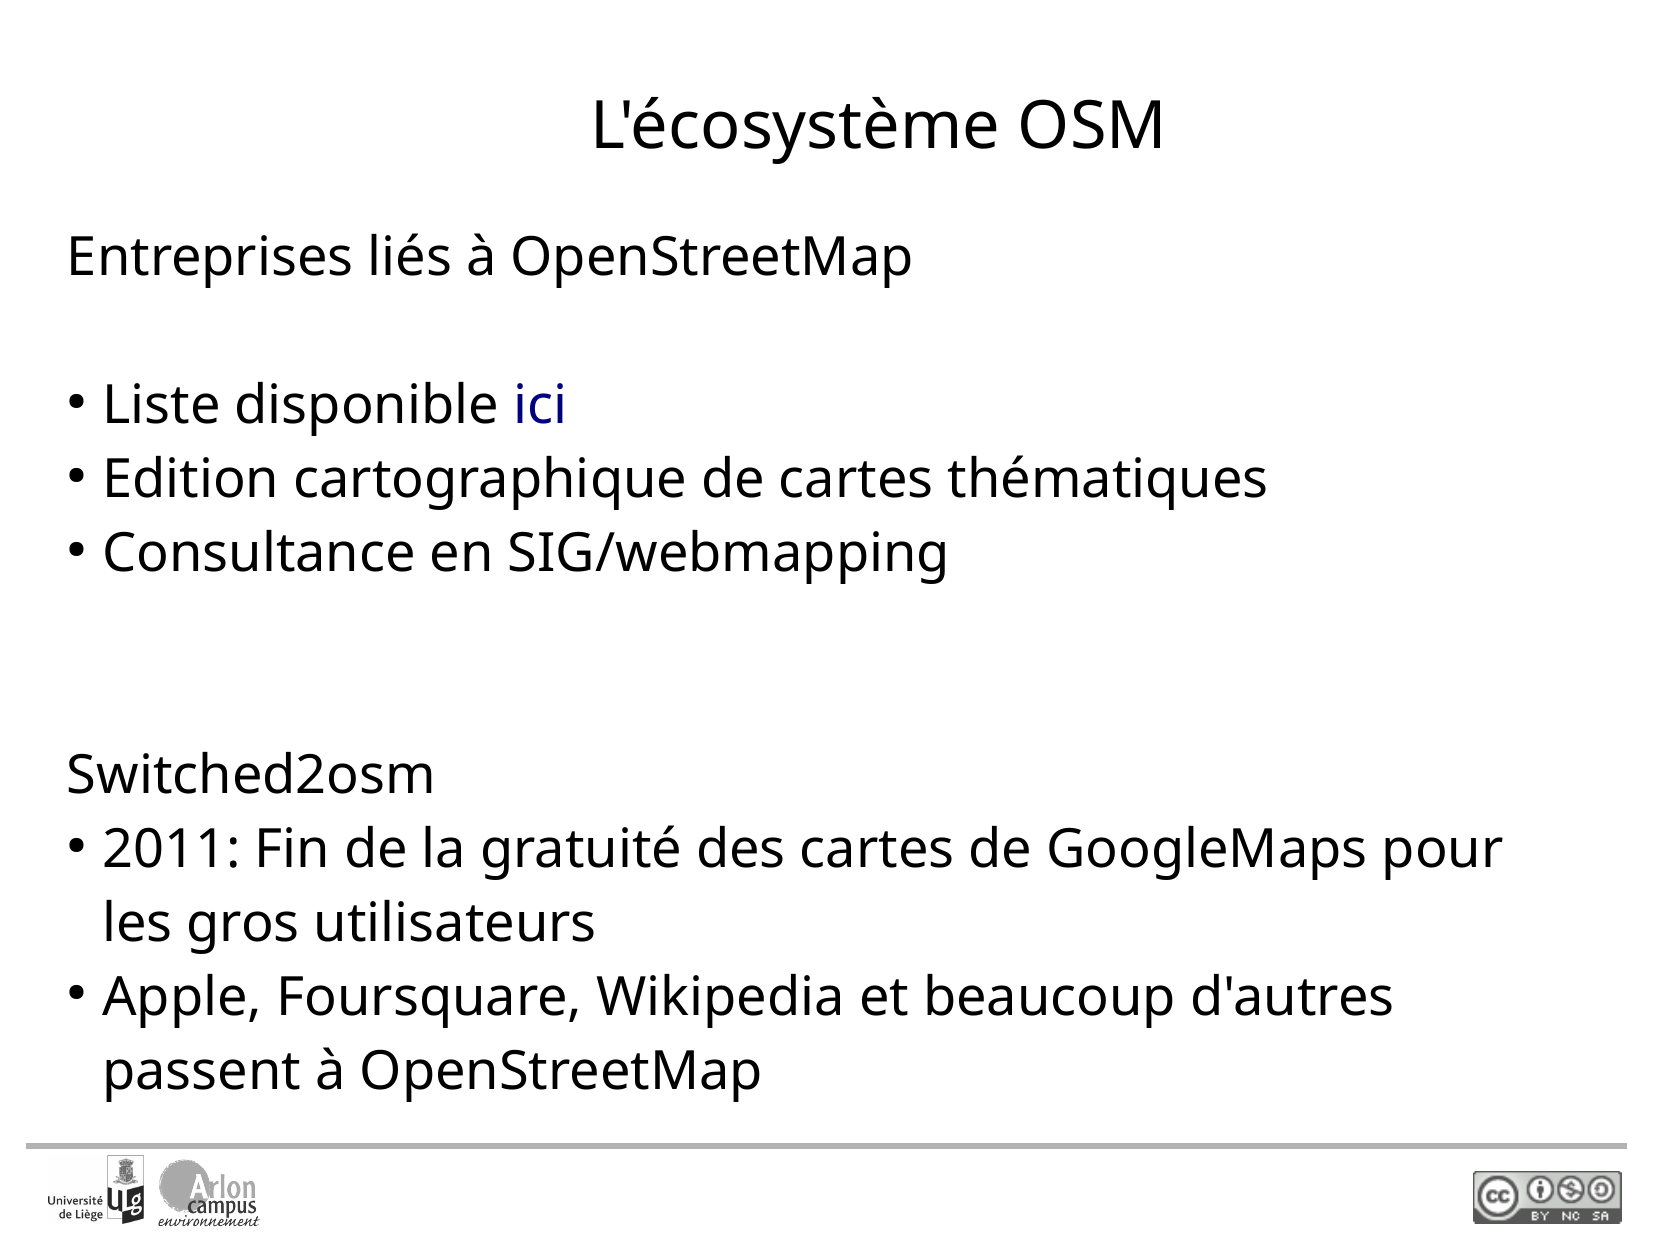

# L'écosystème OSM
Entreprises liés à OpenStreetMap
Liste disponible ici
Edition cartographique de cartes thématiques
Consultance en SIG/webmapping
Switched2osm
2011: Fin de la gratuité des cartes de GoogleMaps pour les gros utilisateurs
Apple, Foursquare, Wikipedia et beaucoup d'autres passent à OpenStreetMap